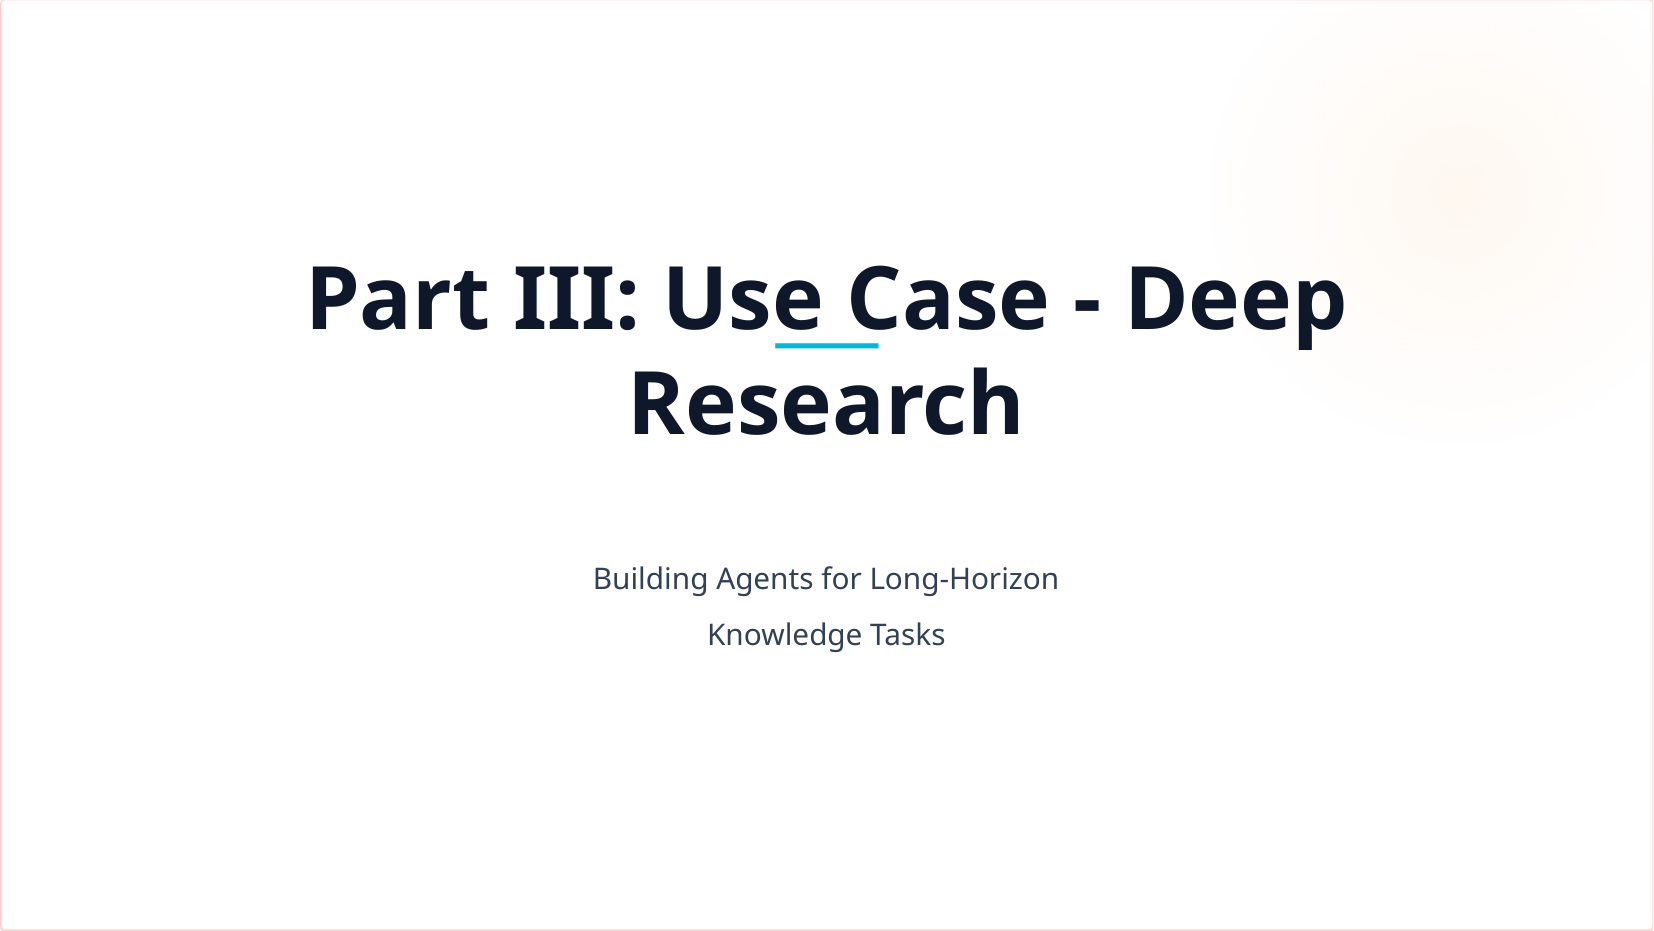

Part III: Use Case - Deep Research
Building Agents for Long-Horizon Knowledge Tasks